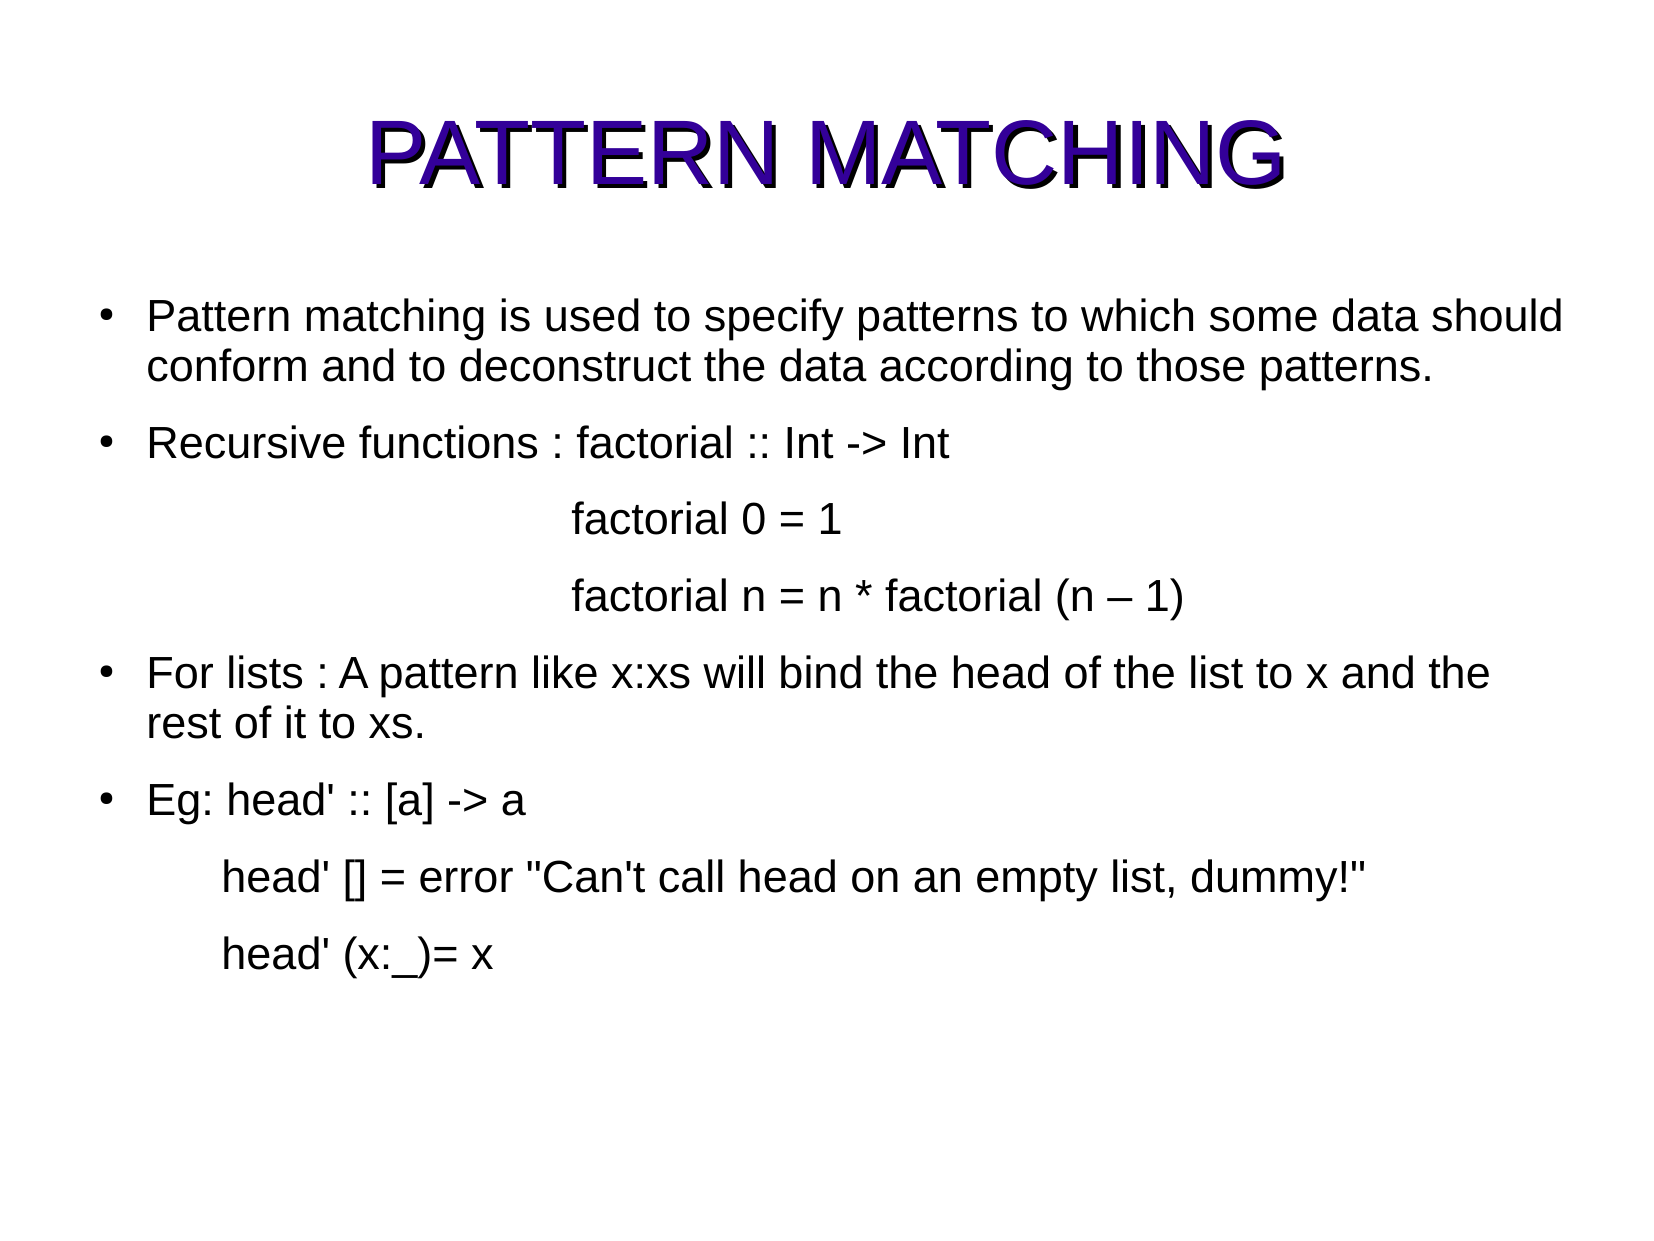

# PATTERN MATCHING
Pattern matching is used to specify patterns to which some data should conform and to deconstruct the data according to those patterns.
Recursive functions : factorial :: Int -> Int
 factorial 0 = 1
 factorial n = n * factorial (n – 1)
For lists : A pattern like x:xs will bind the head of the list to x and the rest of it to xs.
Eg: head' :: [a] -> a
 head' [] = error "Can't call head on an empty list, dummy!"
 head' (x:_)= x